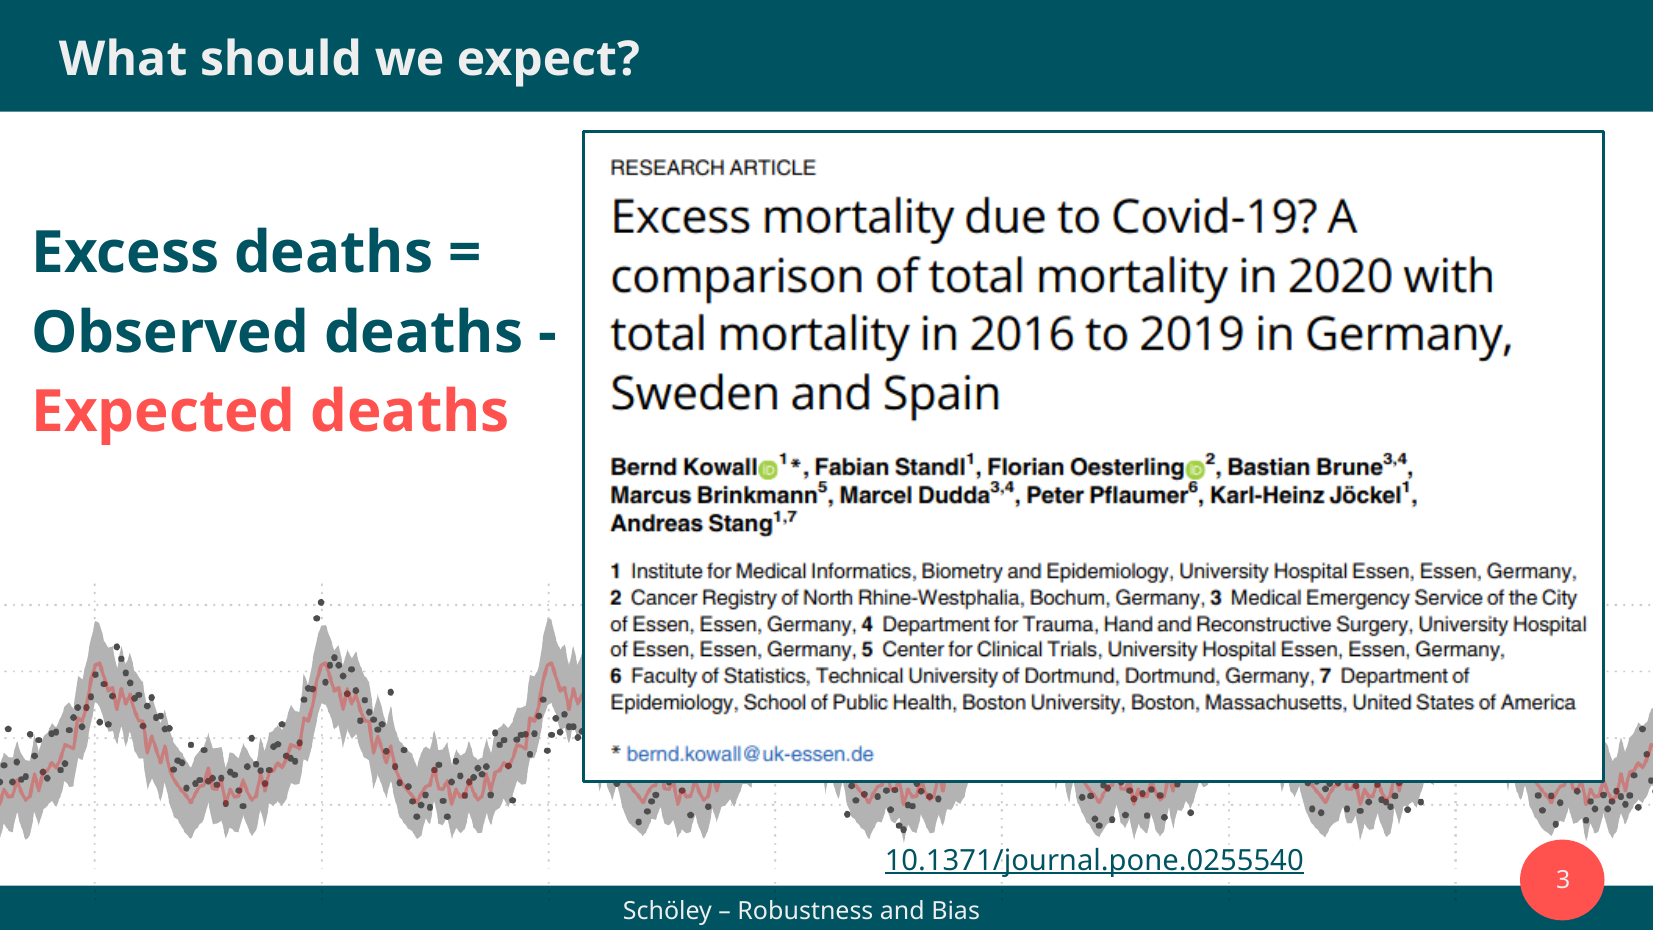

# What should we expect?
Excess deaths = Observed deaths -
Expected deaths
10.1371/journal.pone.0255540
3
Schöley – Robustness and Bias